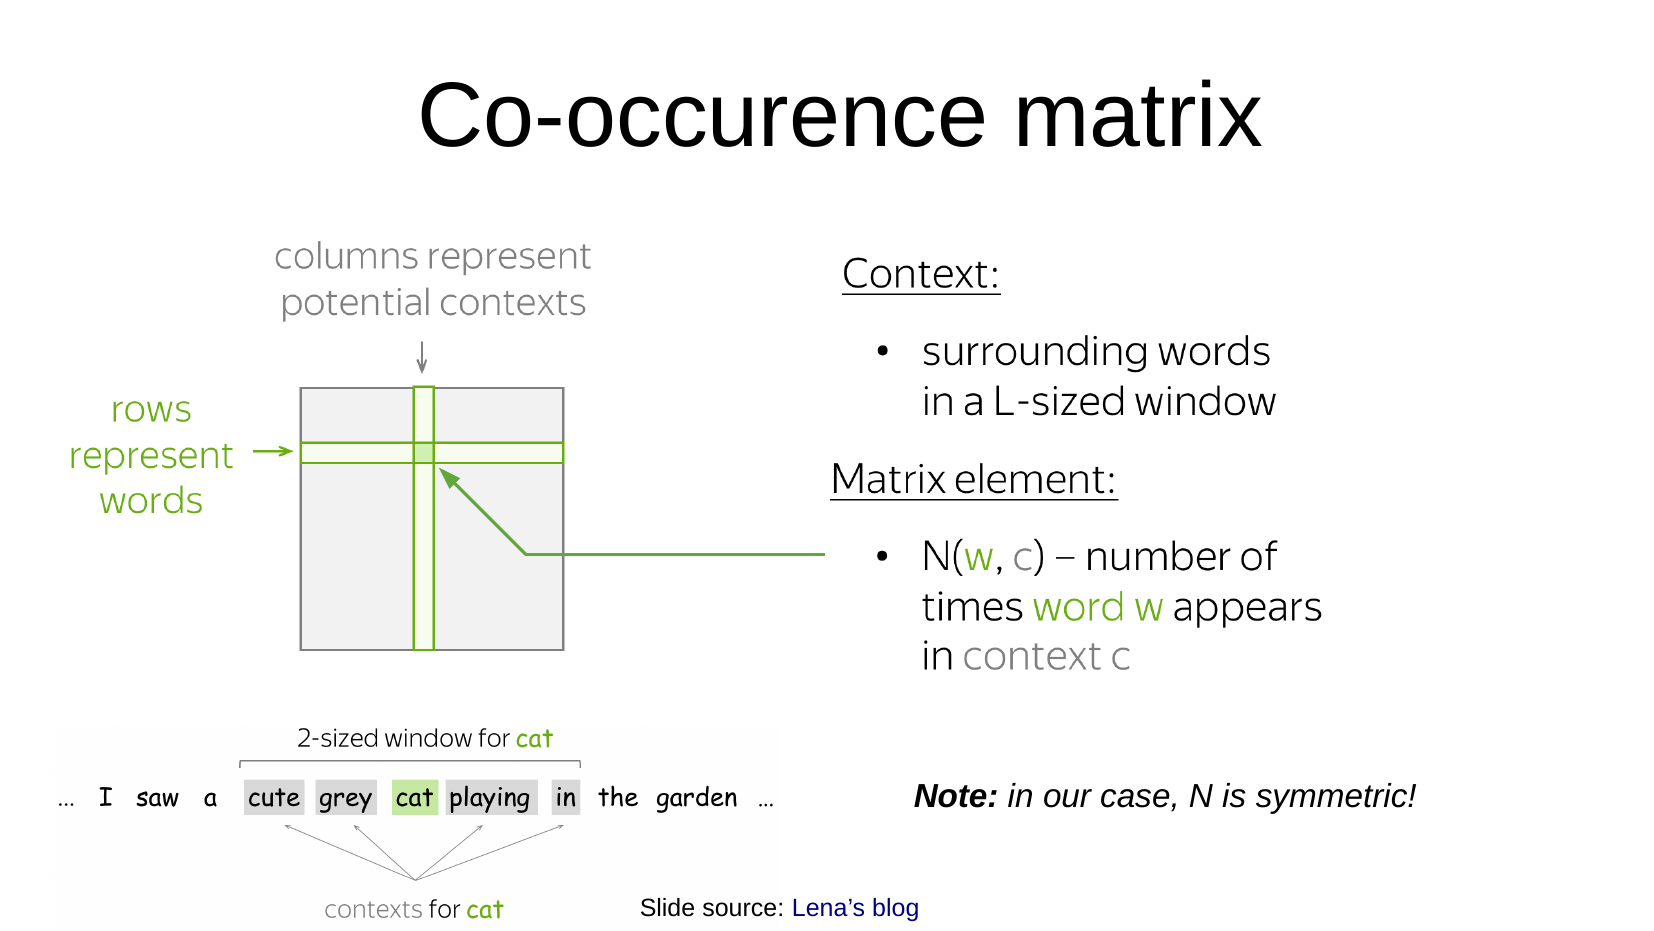

# Co-occurence matrix
Note: in our case, N is symmetric!
Slide source: Lena’s blog